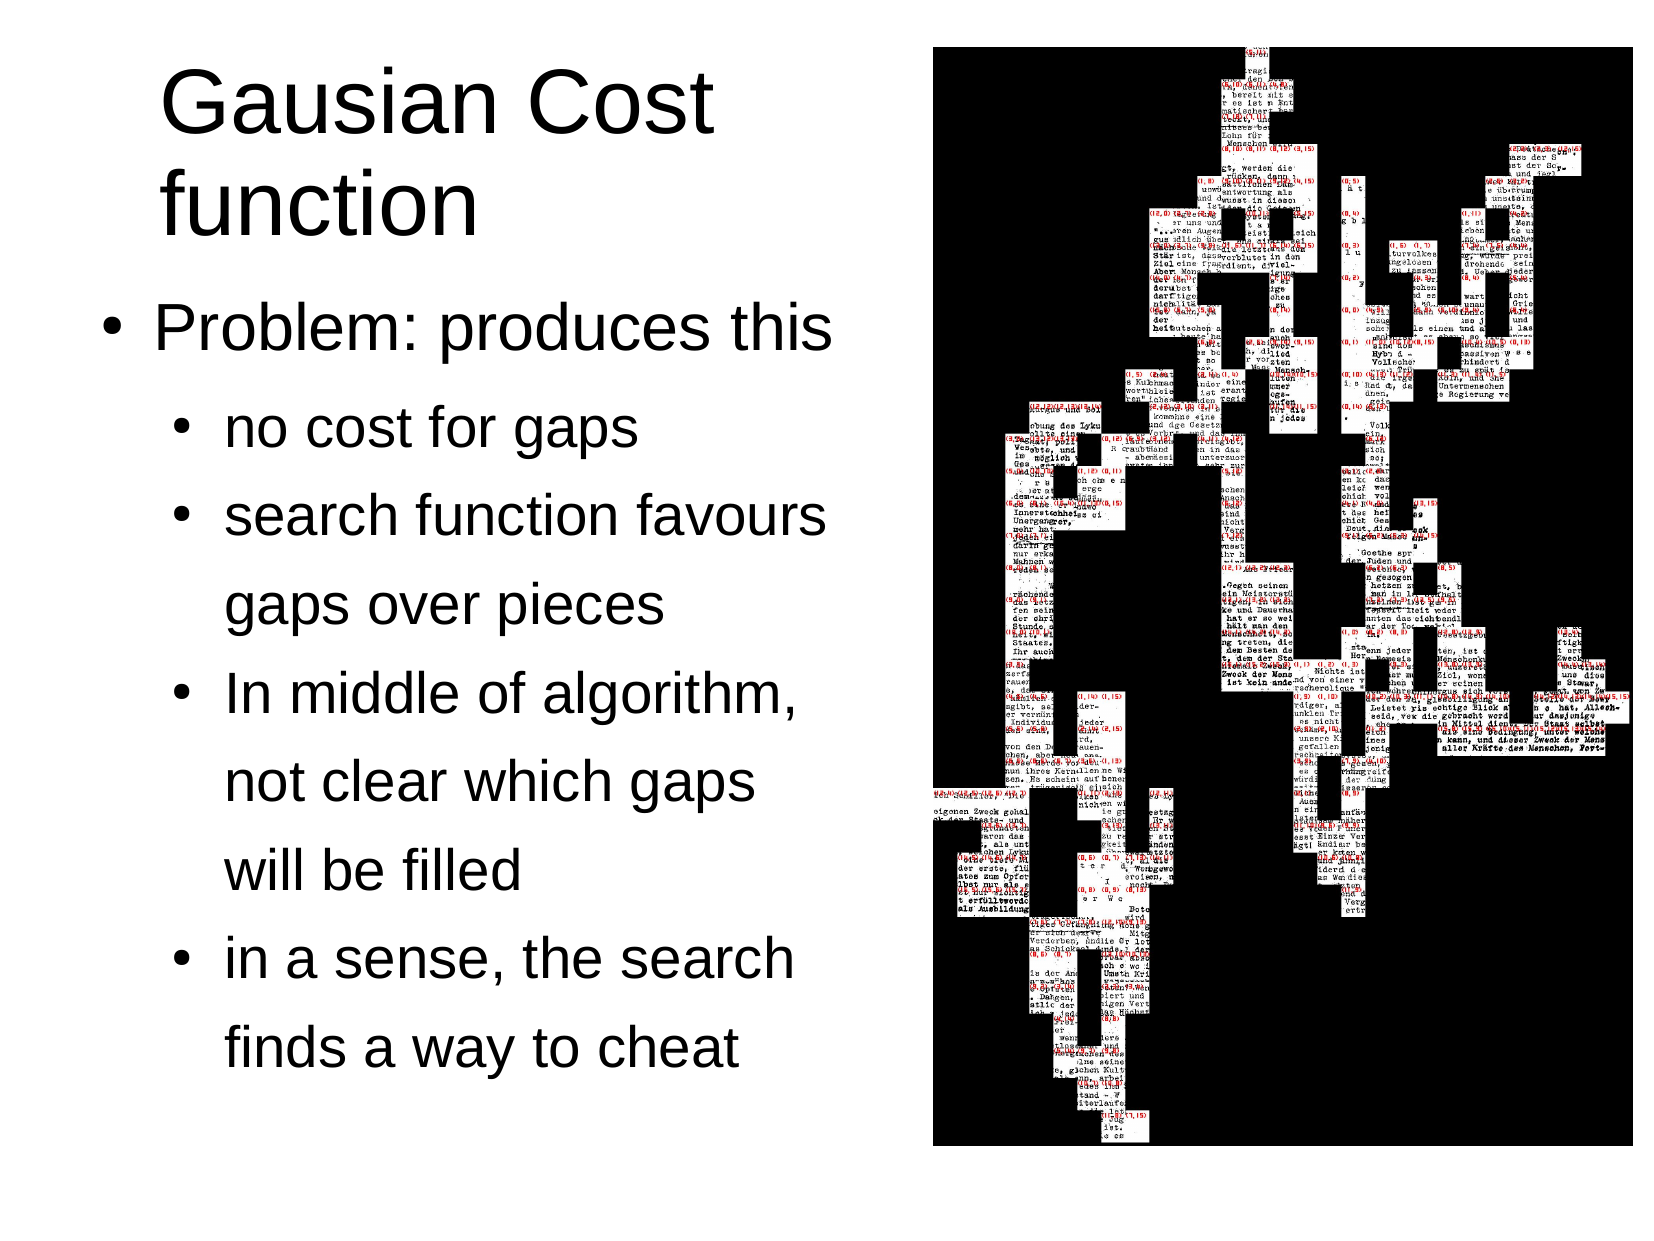

# Gausian Cost function
Problem: produces this
no cost for gaps
search function favours
gaps over pieces
In middle of algorithm,
not clear which gaps
will be filled
in a sense, the search
finds a way to cheat